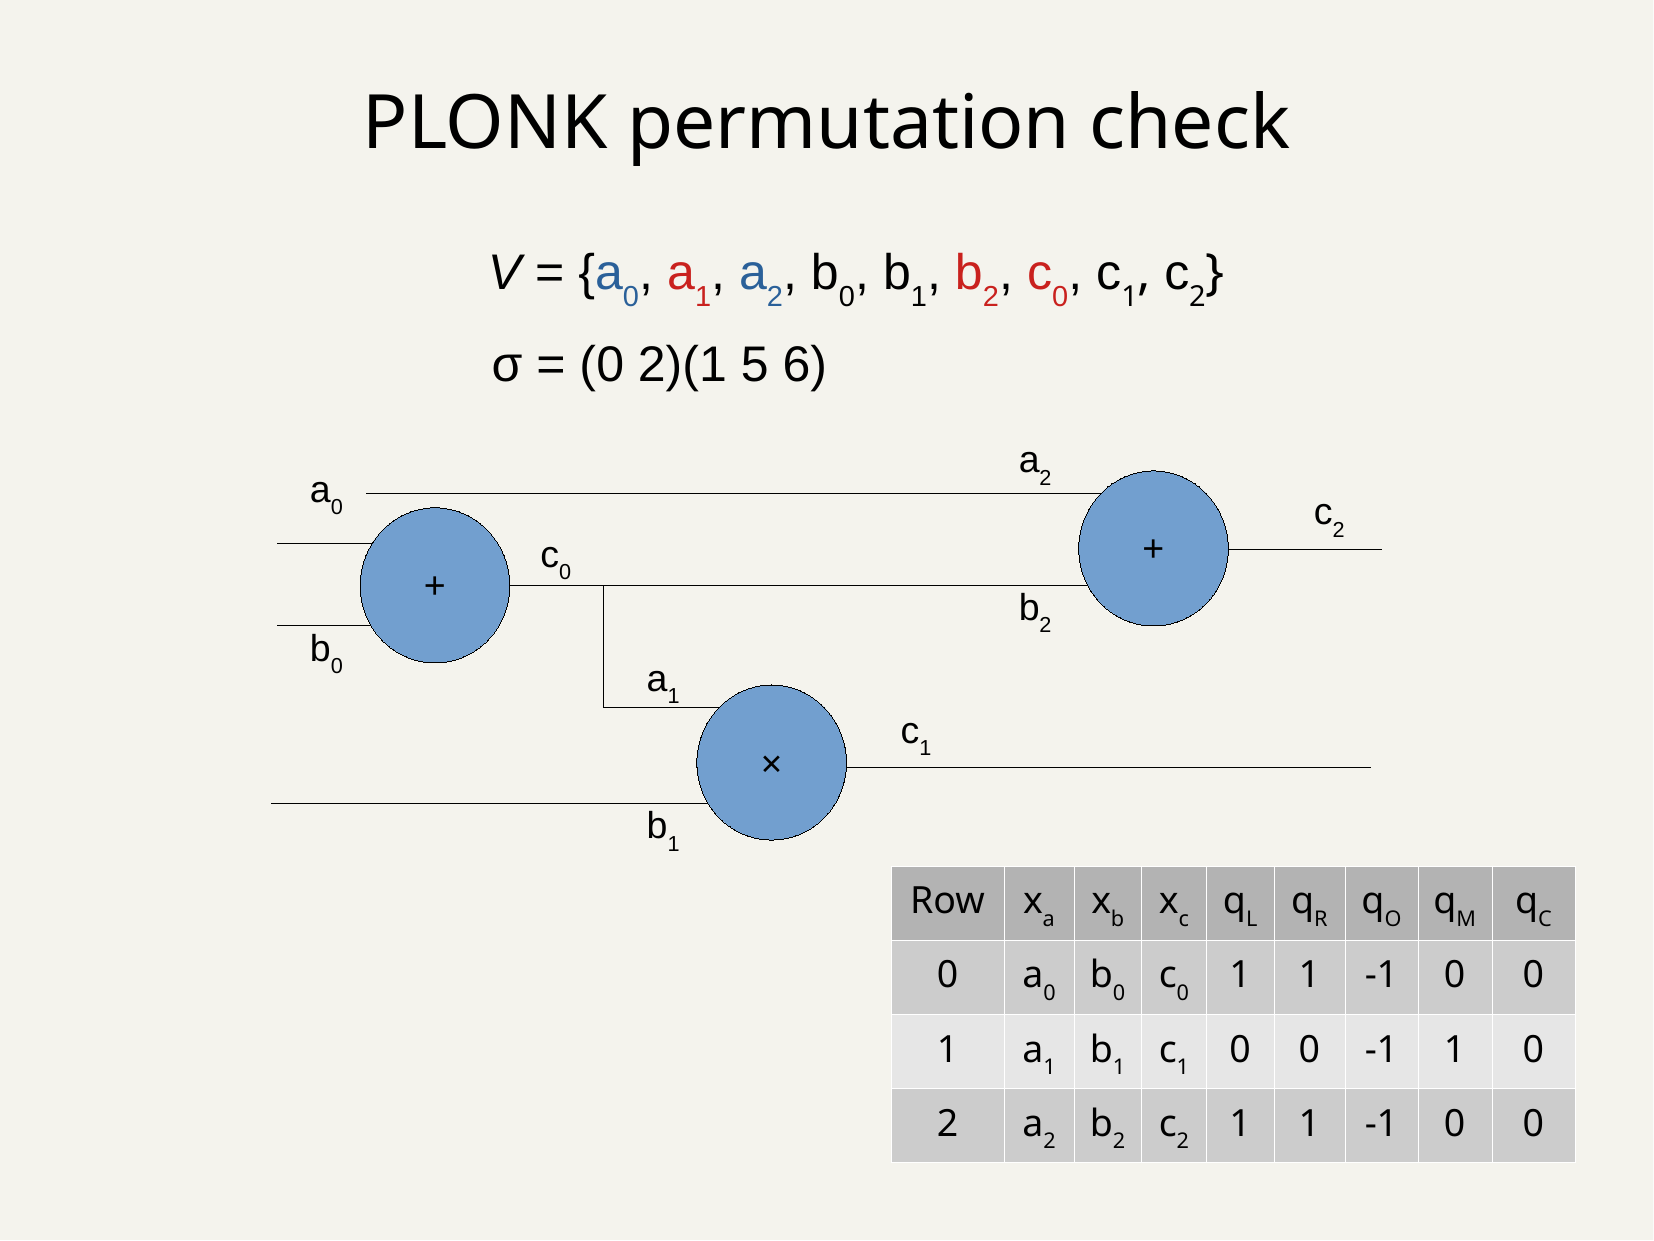

# PLONK permutation check
V = {a0, a1, a2, b0, b1, b2, c0, c1, c2}
 σ = (0 2)(1 5 6)
a2
a0
+
c2
+
c0
b2
b0
a1
×
c1
b1
| Row | xa | xb | xc | qL | qR | qO | qM | qC |
| --- | --- | --- | --- | --- | --- | --- | --- | --- |
| 0 | a0 | b0 | c0 | 1 | 1 | -1 | 0 | 0 |
| 1 | a1 | b1 | c1 | 0 | 0 | -1 | 1 | 0 |
| 2 | a2 | b2 | c2 | 1 | 1 | -1 | 0 | 0 |